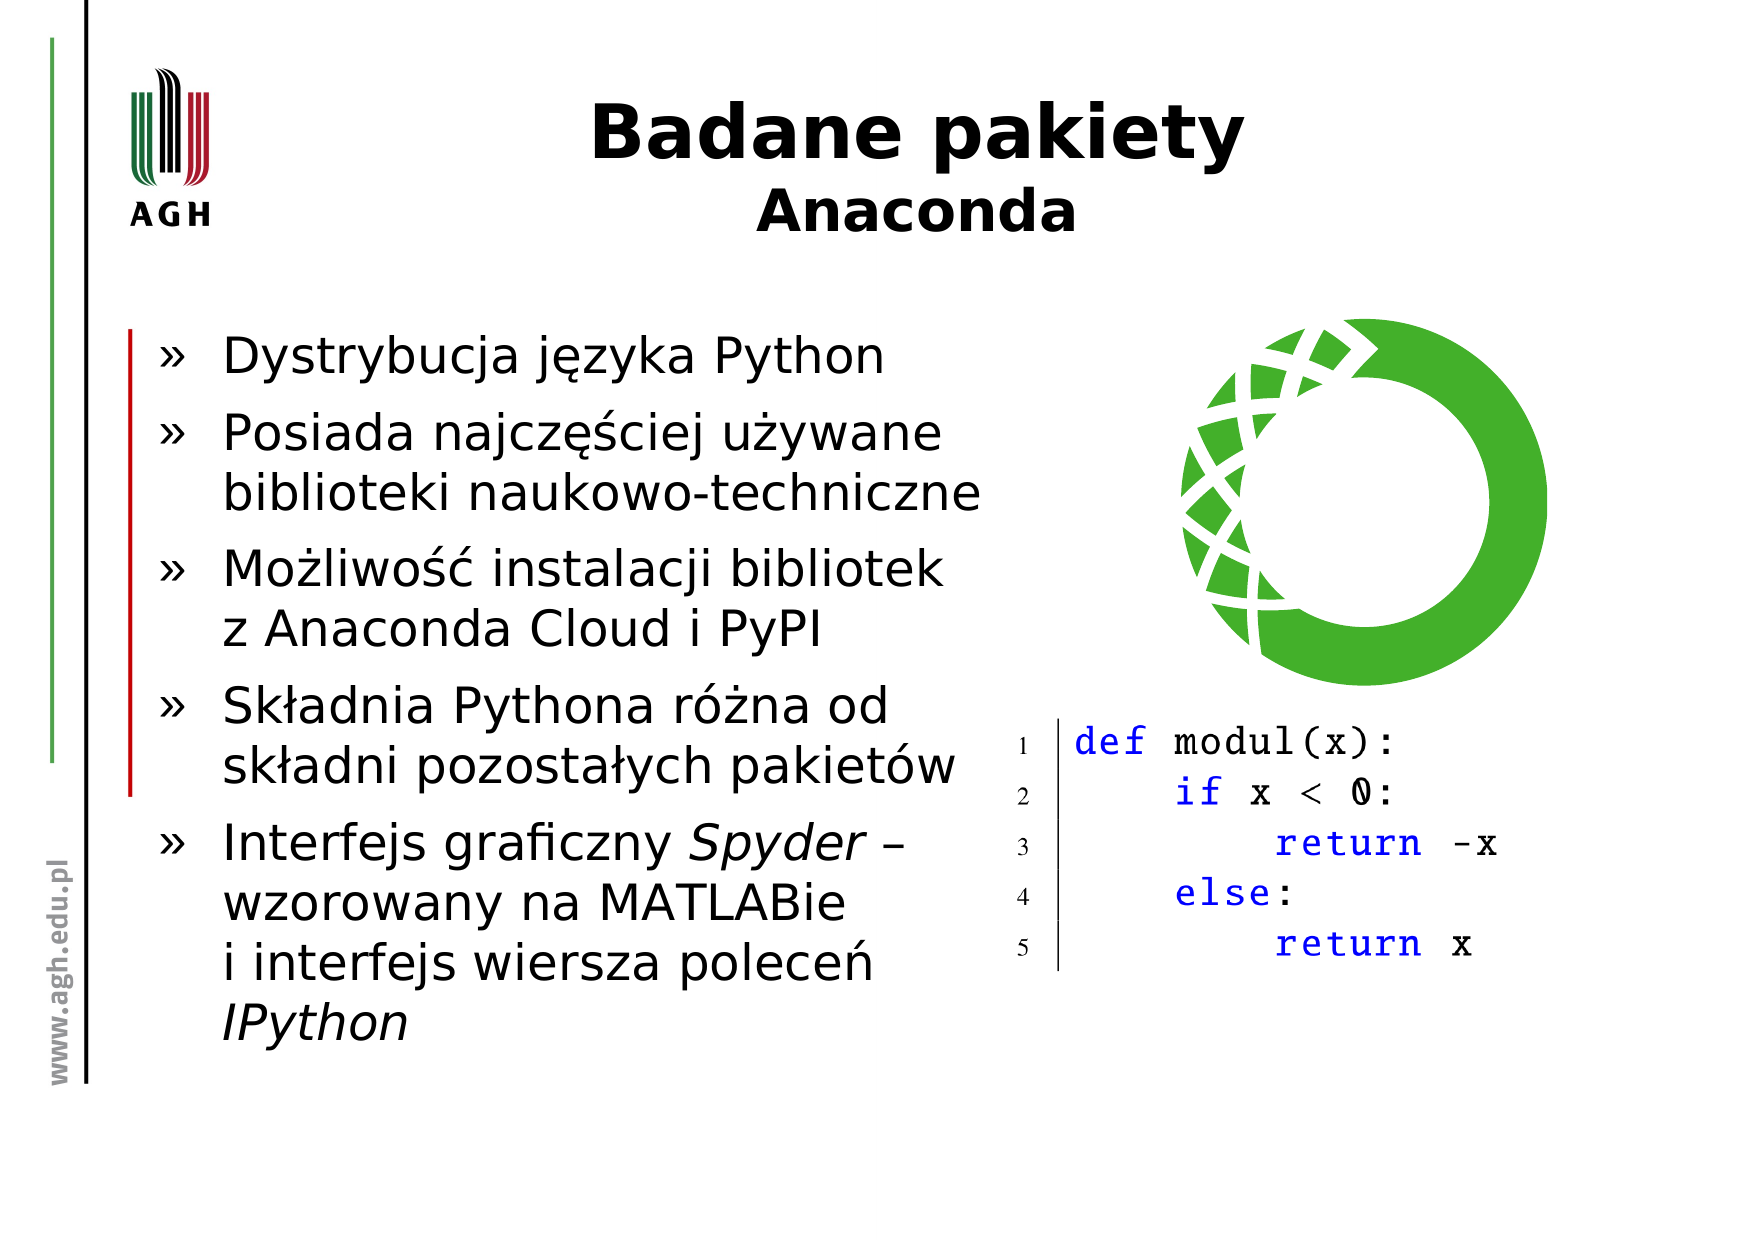

# Badane pakiety Anaconda
Dystrybucja języka Python
Posiada najczęściej używane
biblioteki naukowo-techniczne
Możliwość instalacji bibliotek
z Anaconda Cloud i PyPI
Składnia Pythona różna od
składni pozostałych pakietów
Interfejs graficzny Spyder –
wzorowany na MATLABie
i interfejs wiersza poleceń
IPython